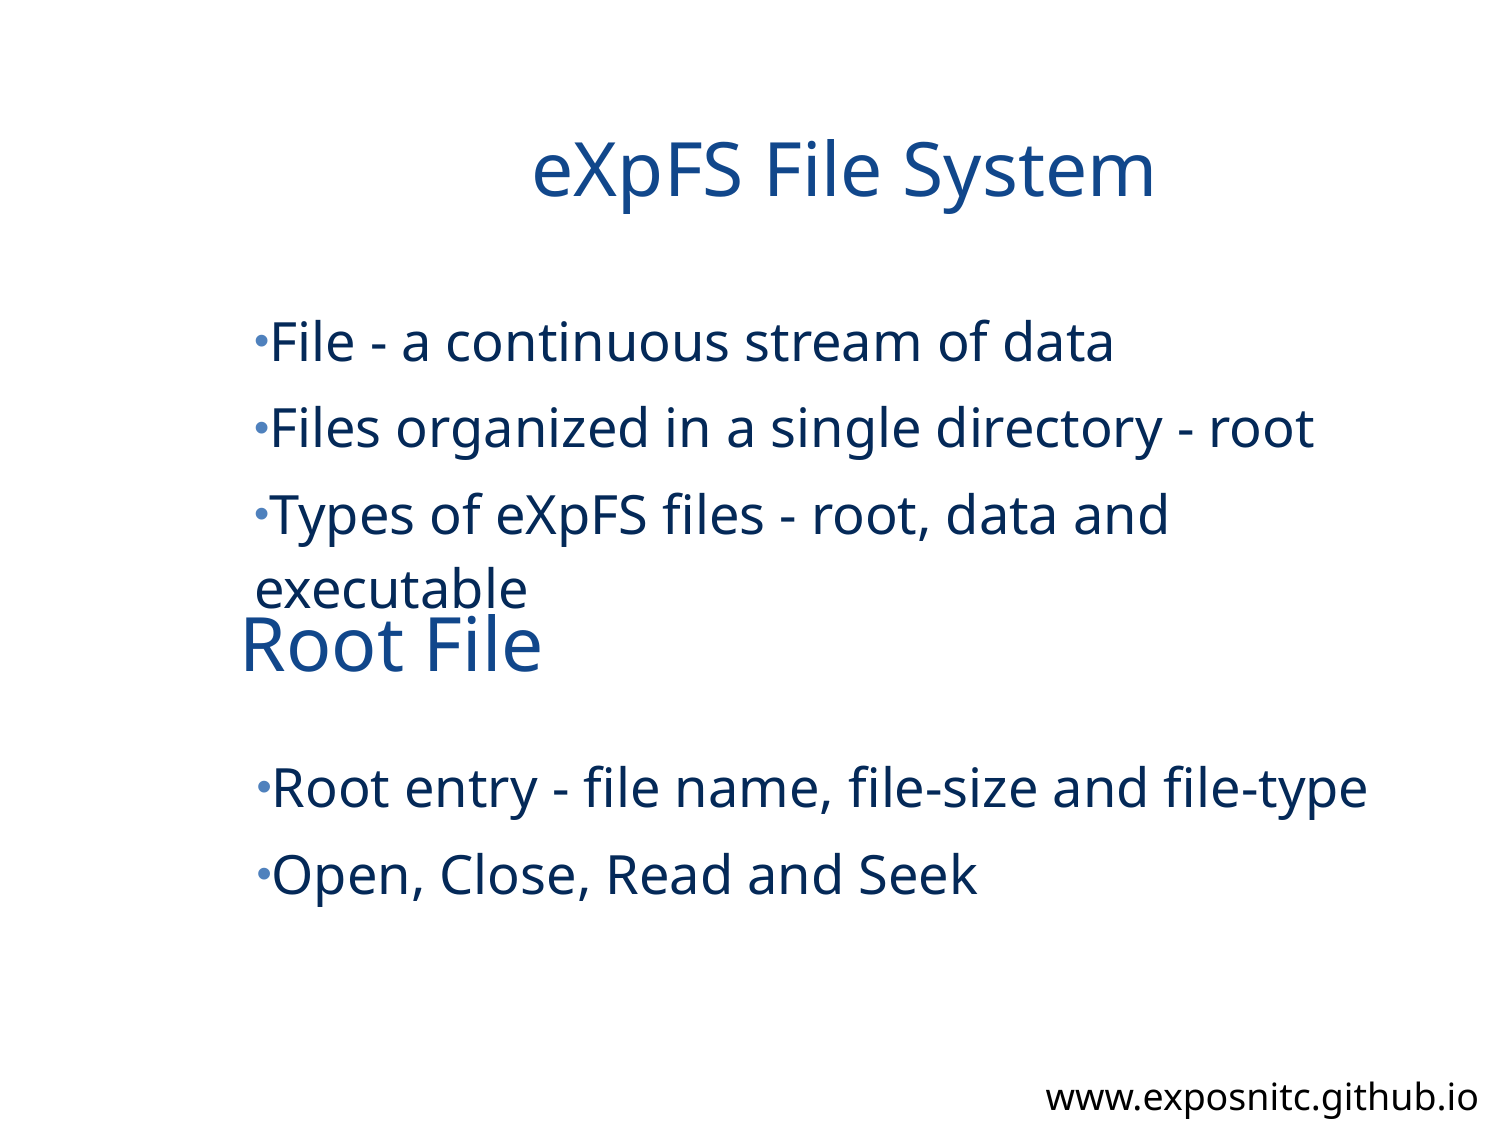

# eXpFS File System
File - a continuous stream of data
Files organized in a single directory - root
Types of eXpFS files - root, data and executable
Root File
Root entry - file name, file-size and file-type
Open, Close, Read and Seek
www.exposnitc.github.io